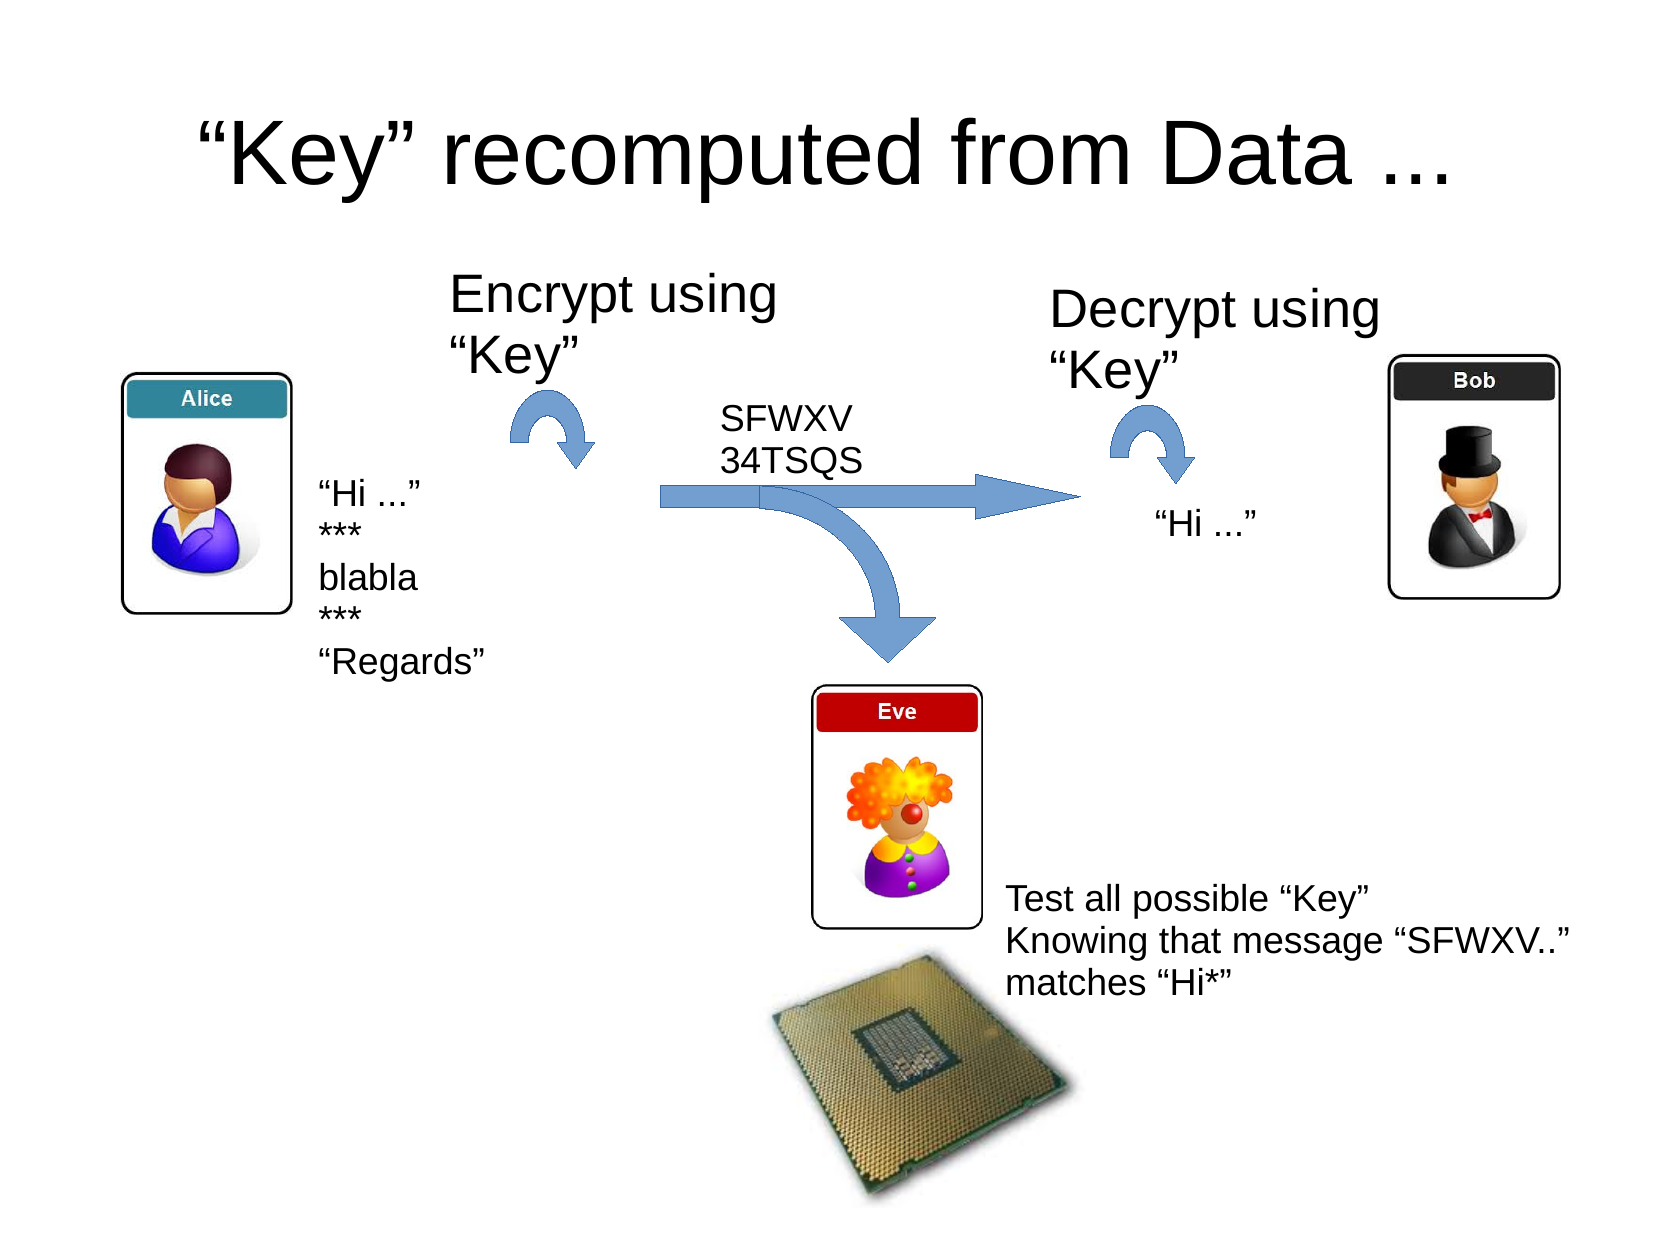

# “Key” recomputed from Data ...
Encrypt using “Key”
Decrypt using “Key”
SFWXV
34TSQS
“Hi ...”
***
blabla
***
“Regards”
“Hi ...”
Test all possible “Key”
Knowing that message “SFWXV..”
matches “Hi*”